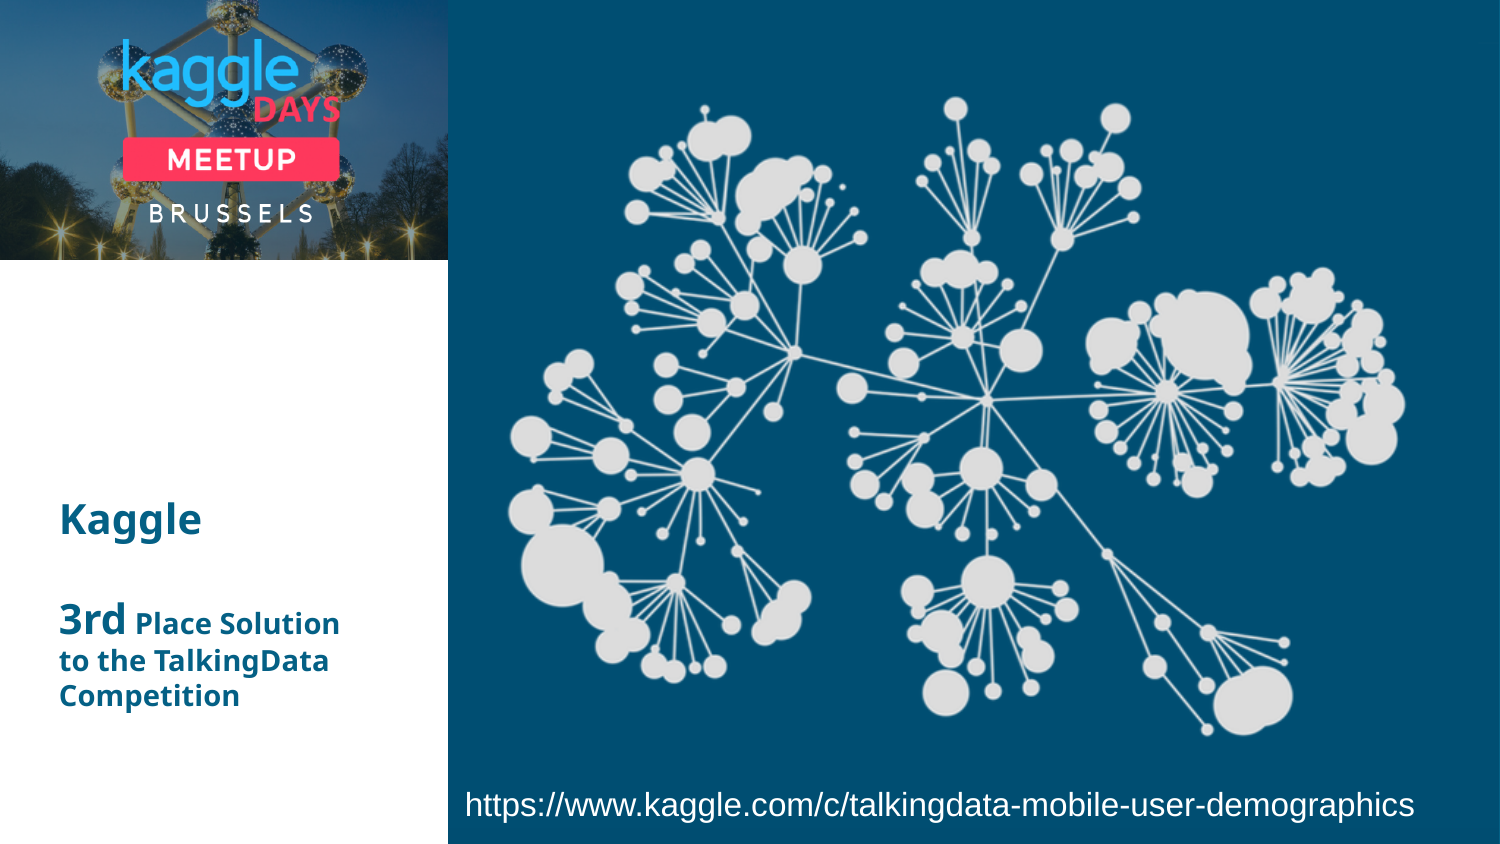

Kaggle
3rd Place Solution to the TalkingData Competition
https://www.kaggle.com/c/talkingdata-mobile-user-demographics